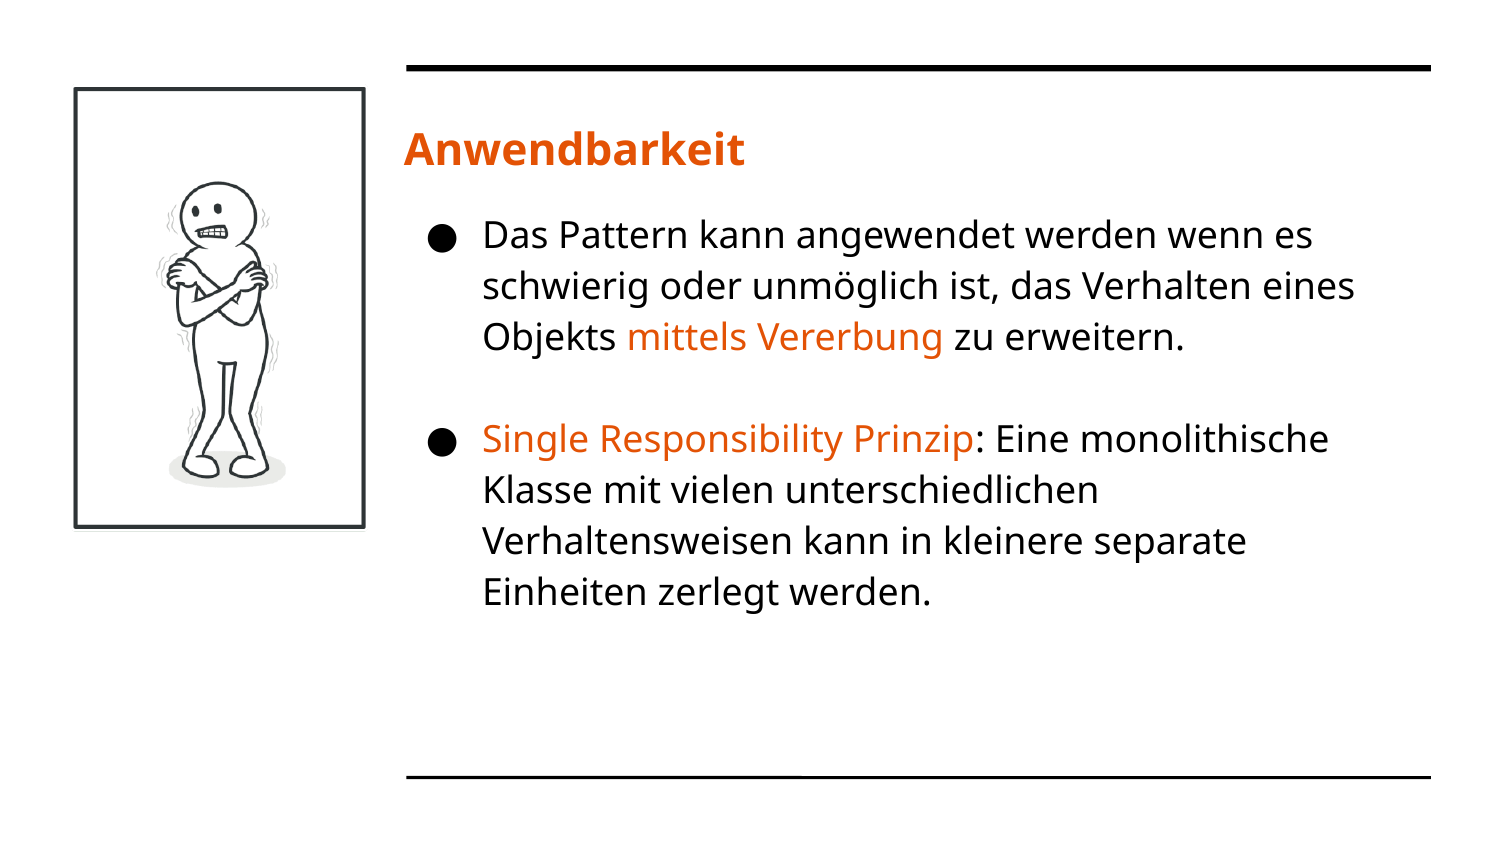

# Anwendbarkeit
Das Pattern kann angewendet werden wenn es schwierig oder unmöglich ist, das Verhalten eines Objekts mittels Vererbung zu erweitern.
Single Responsibility Prinzip: Eine monolithische Klasse mit vielen unterschiedlichen Verhaltensweisen kann in kleinere separate Einheiten zerlegt werden.